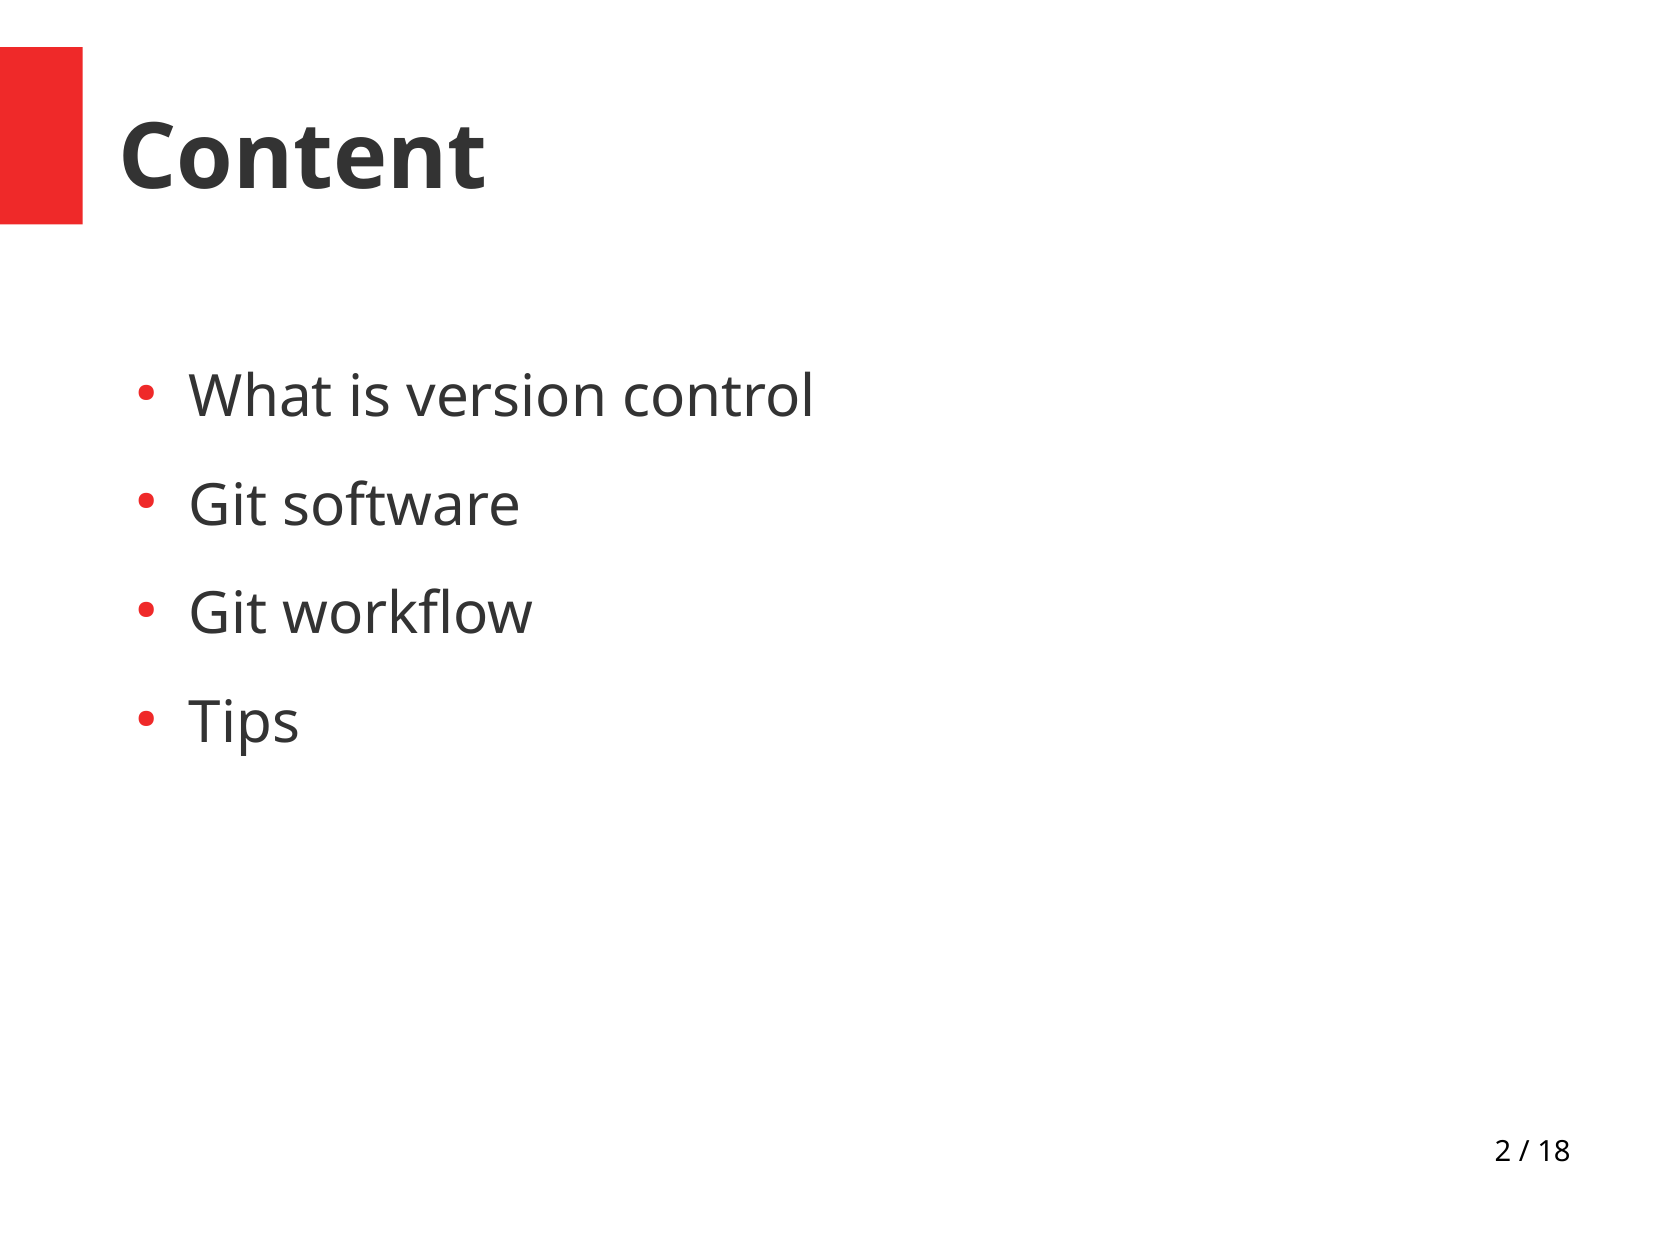

# Content
What is version control
Git software
Git workflow
Tips
2